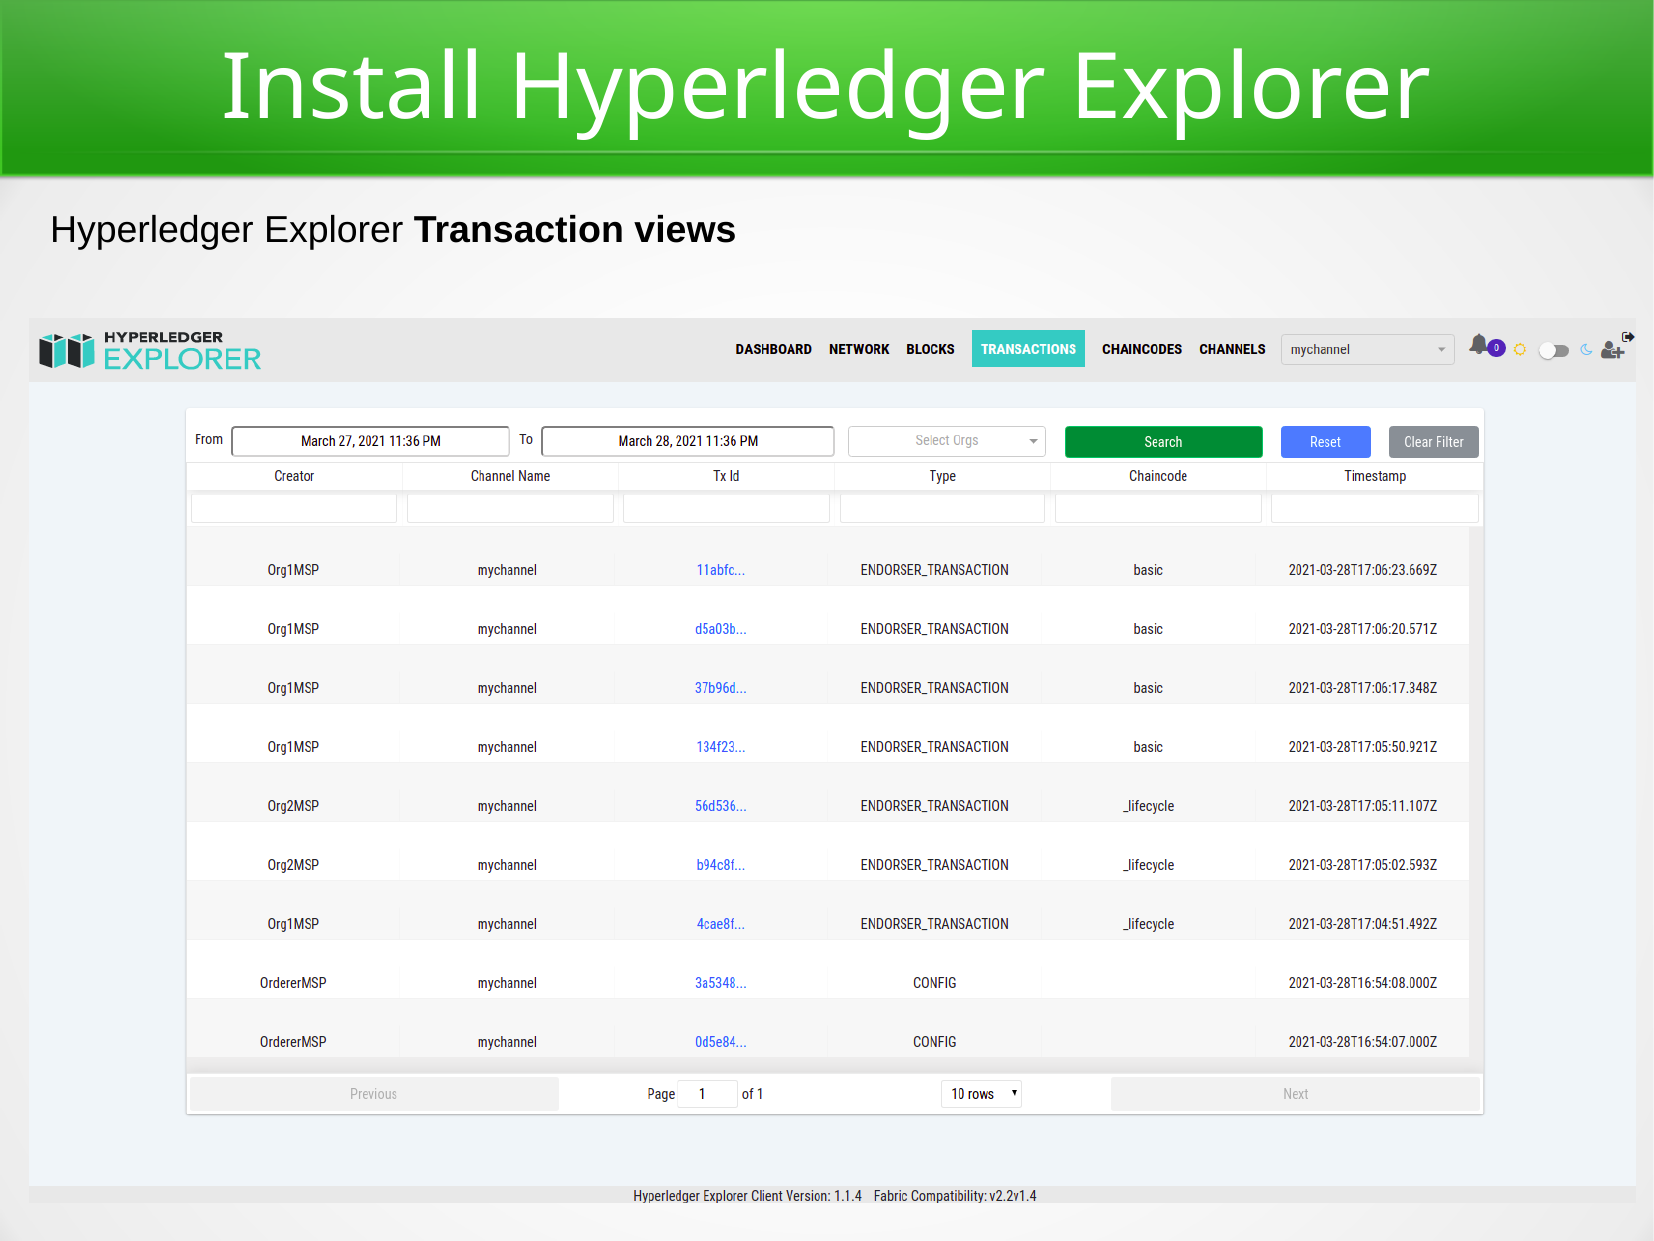

# Install Hyperledger Explorer
Hyperledger Explorer Transaction views